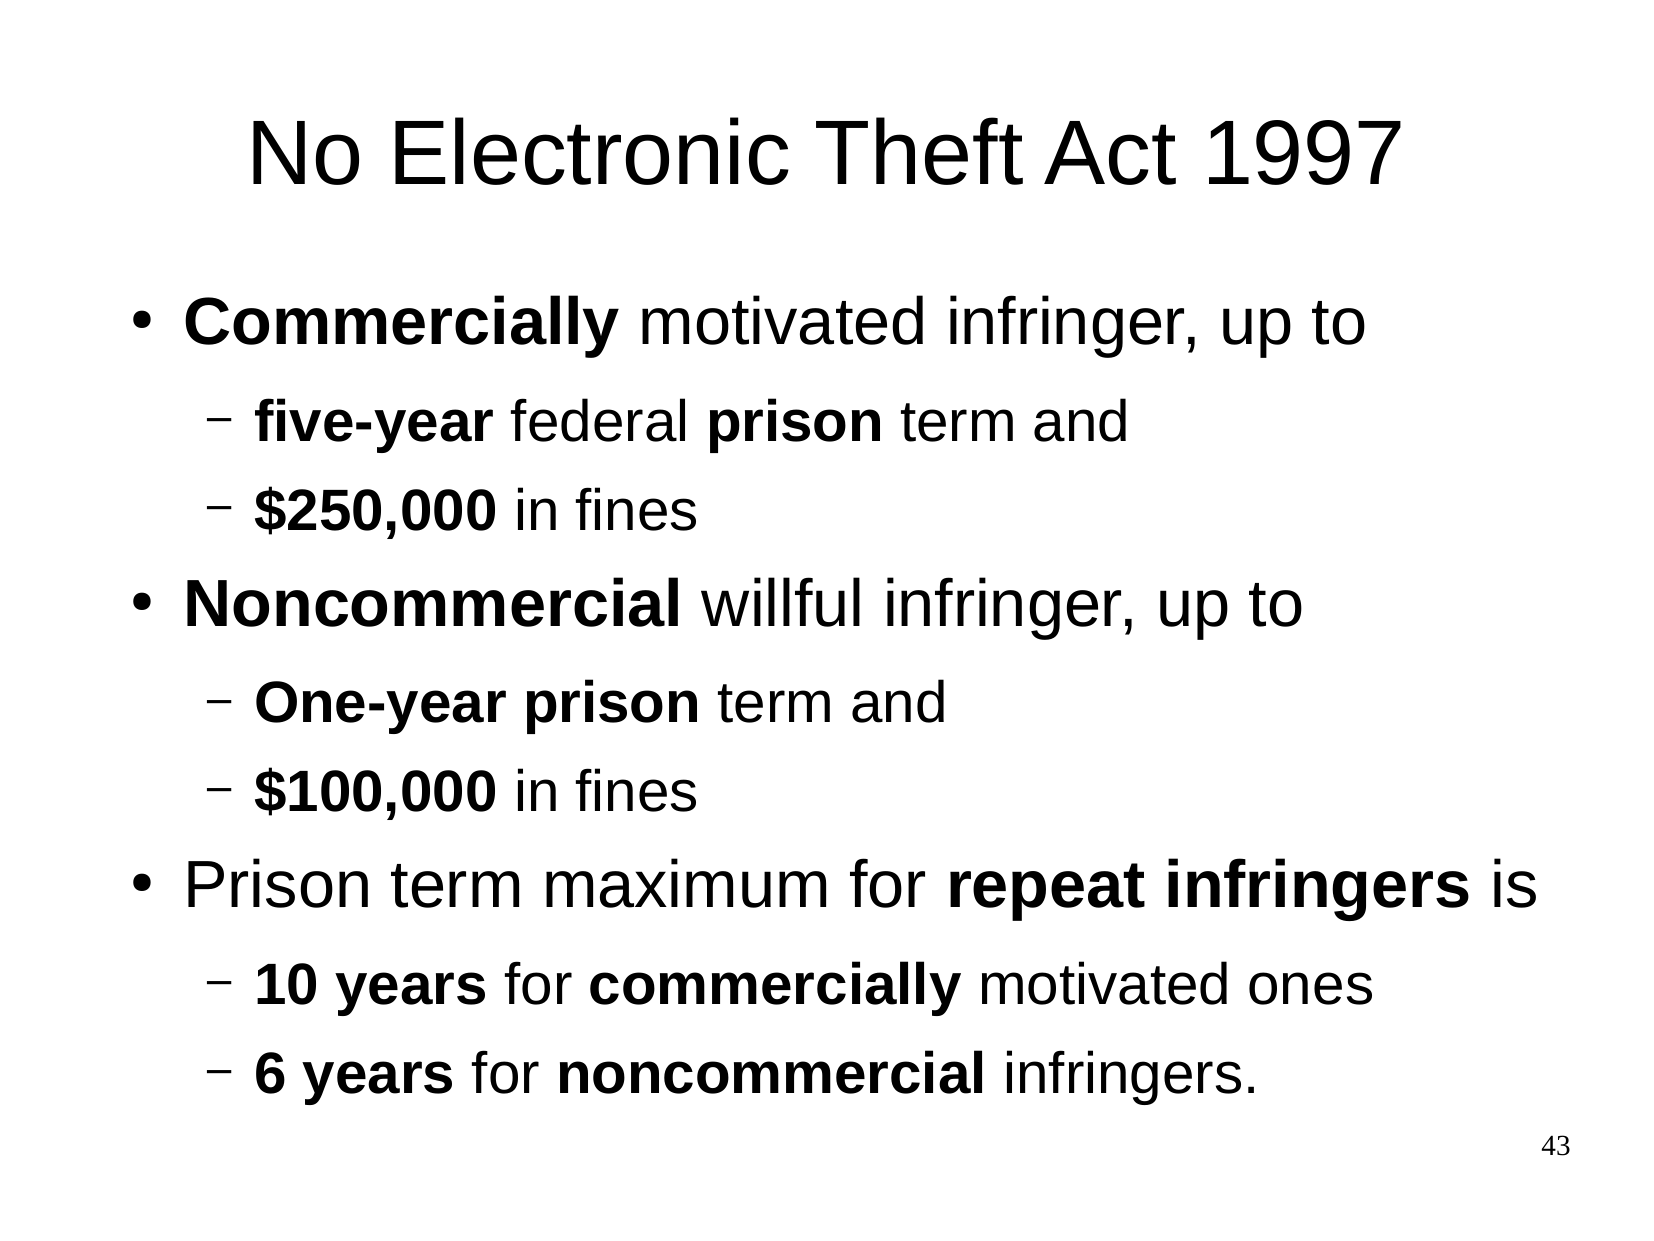

# No Electronic Theft Act 1997
Commercially motivated infringer, up to
five-year federal prison term and
$250,000 in fines
Noncommercial willful infringer, up to
One-year prison term and
$100,000 in fines
Prison term maximum for repeat infringers is
10 years for commercially motivated ones
6 years for noncommercial infringers.
43